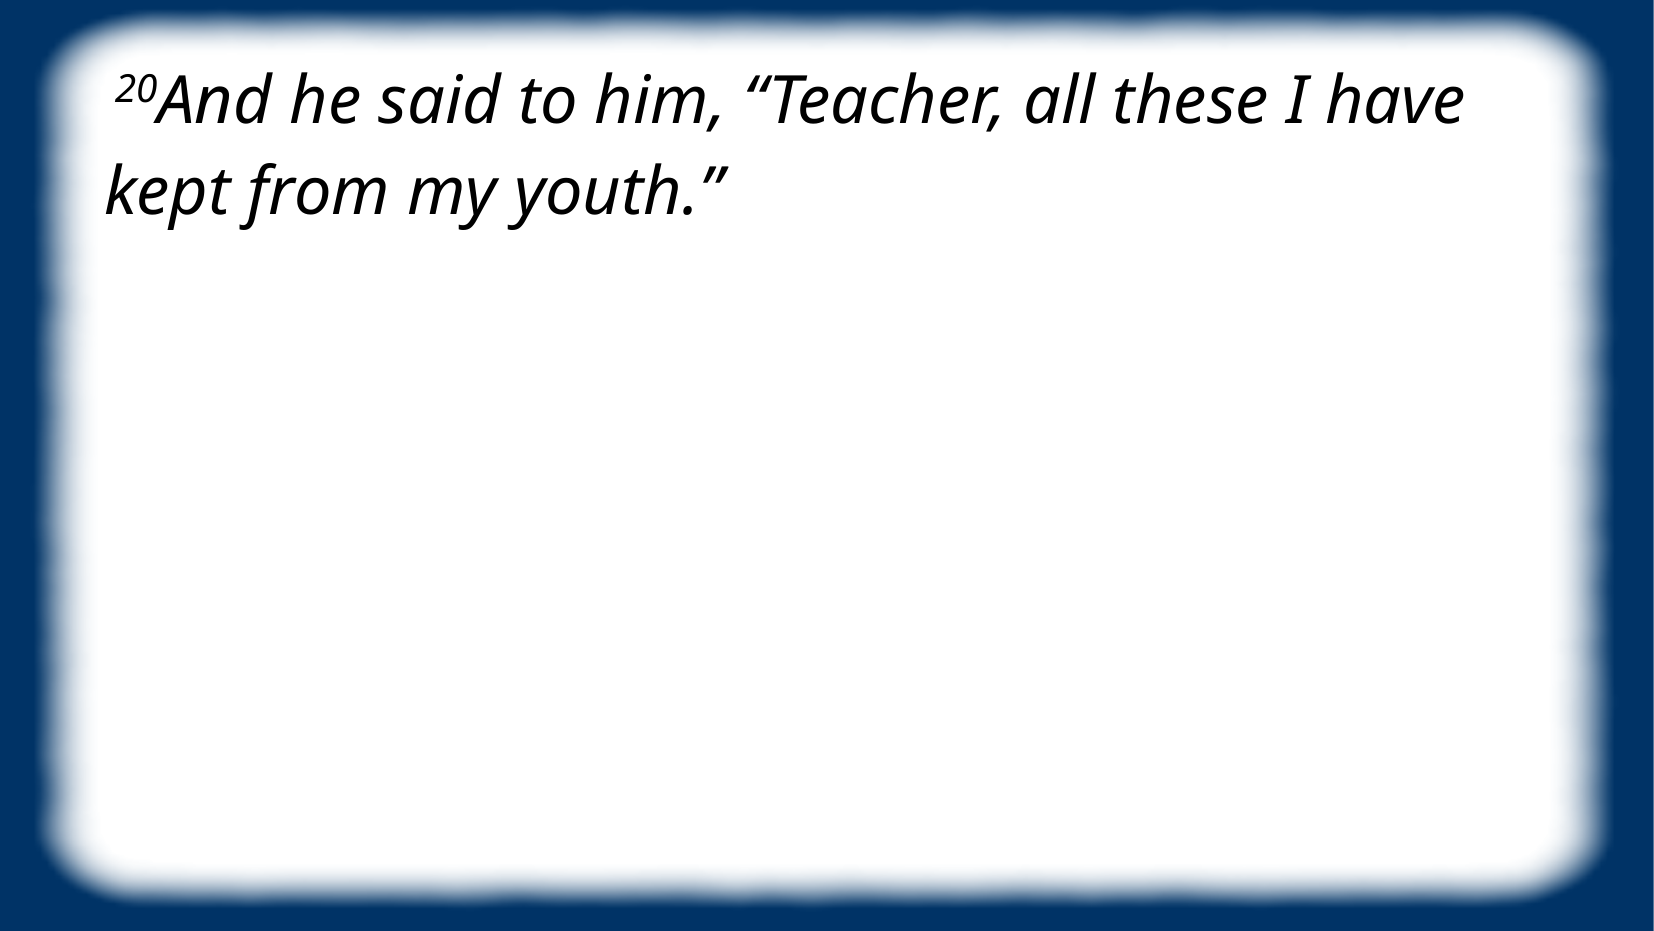

20And he said to him, “Teacher, all these I have kept from my youth.”